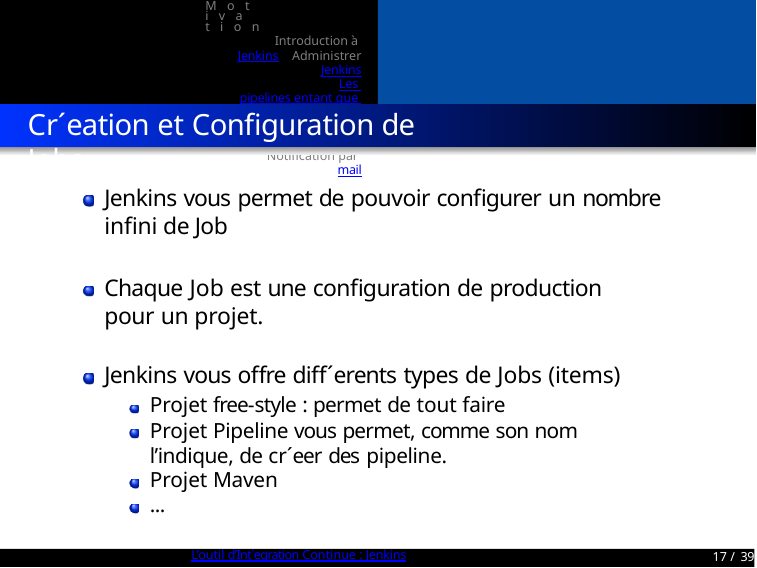

Motivation Introduction `a Jenkins Administrer Jenkins
Les pipelines entant que Code
Jenkins Webhook Notification par mail
Cr´eation et Configuration de Jobs
Jenkins vous permet de pouvoir configurer un nombre infini de Job
Chaque Job est une configuration de production pour un projet.
Jenkins vous offre diff´erents types de Jobs (items)
Projet free-style : permet de tout faire
Projet Pipeline vous permet, comme son nom l’indique, de cr´eer des pipeline.
Projet Maven
...
L’outil d’Int´egration Continue : Jenkins
17 / 39